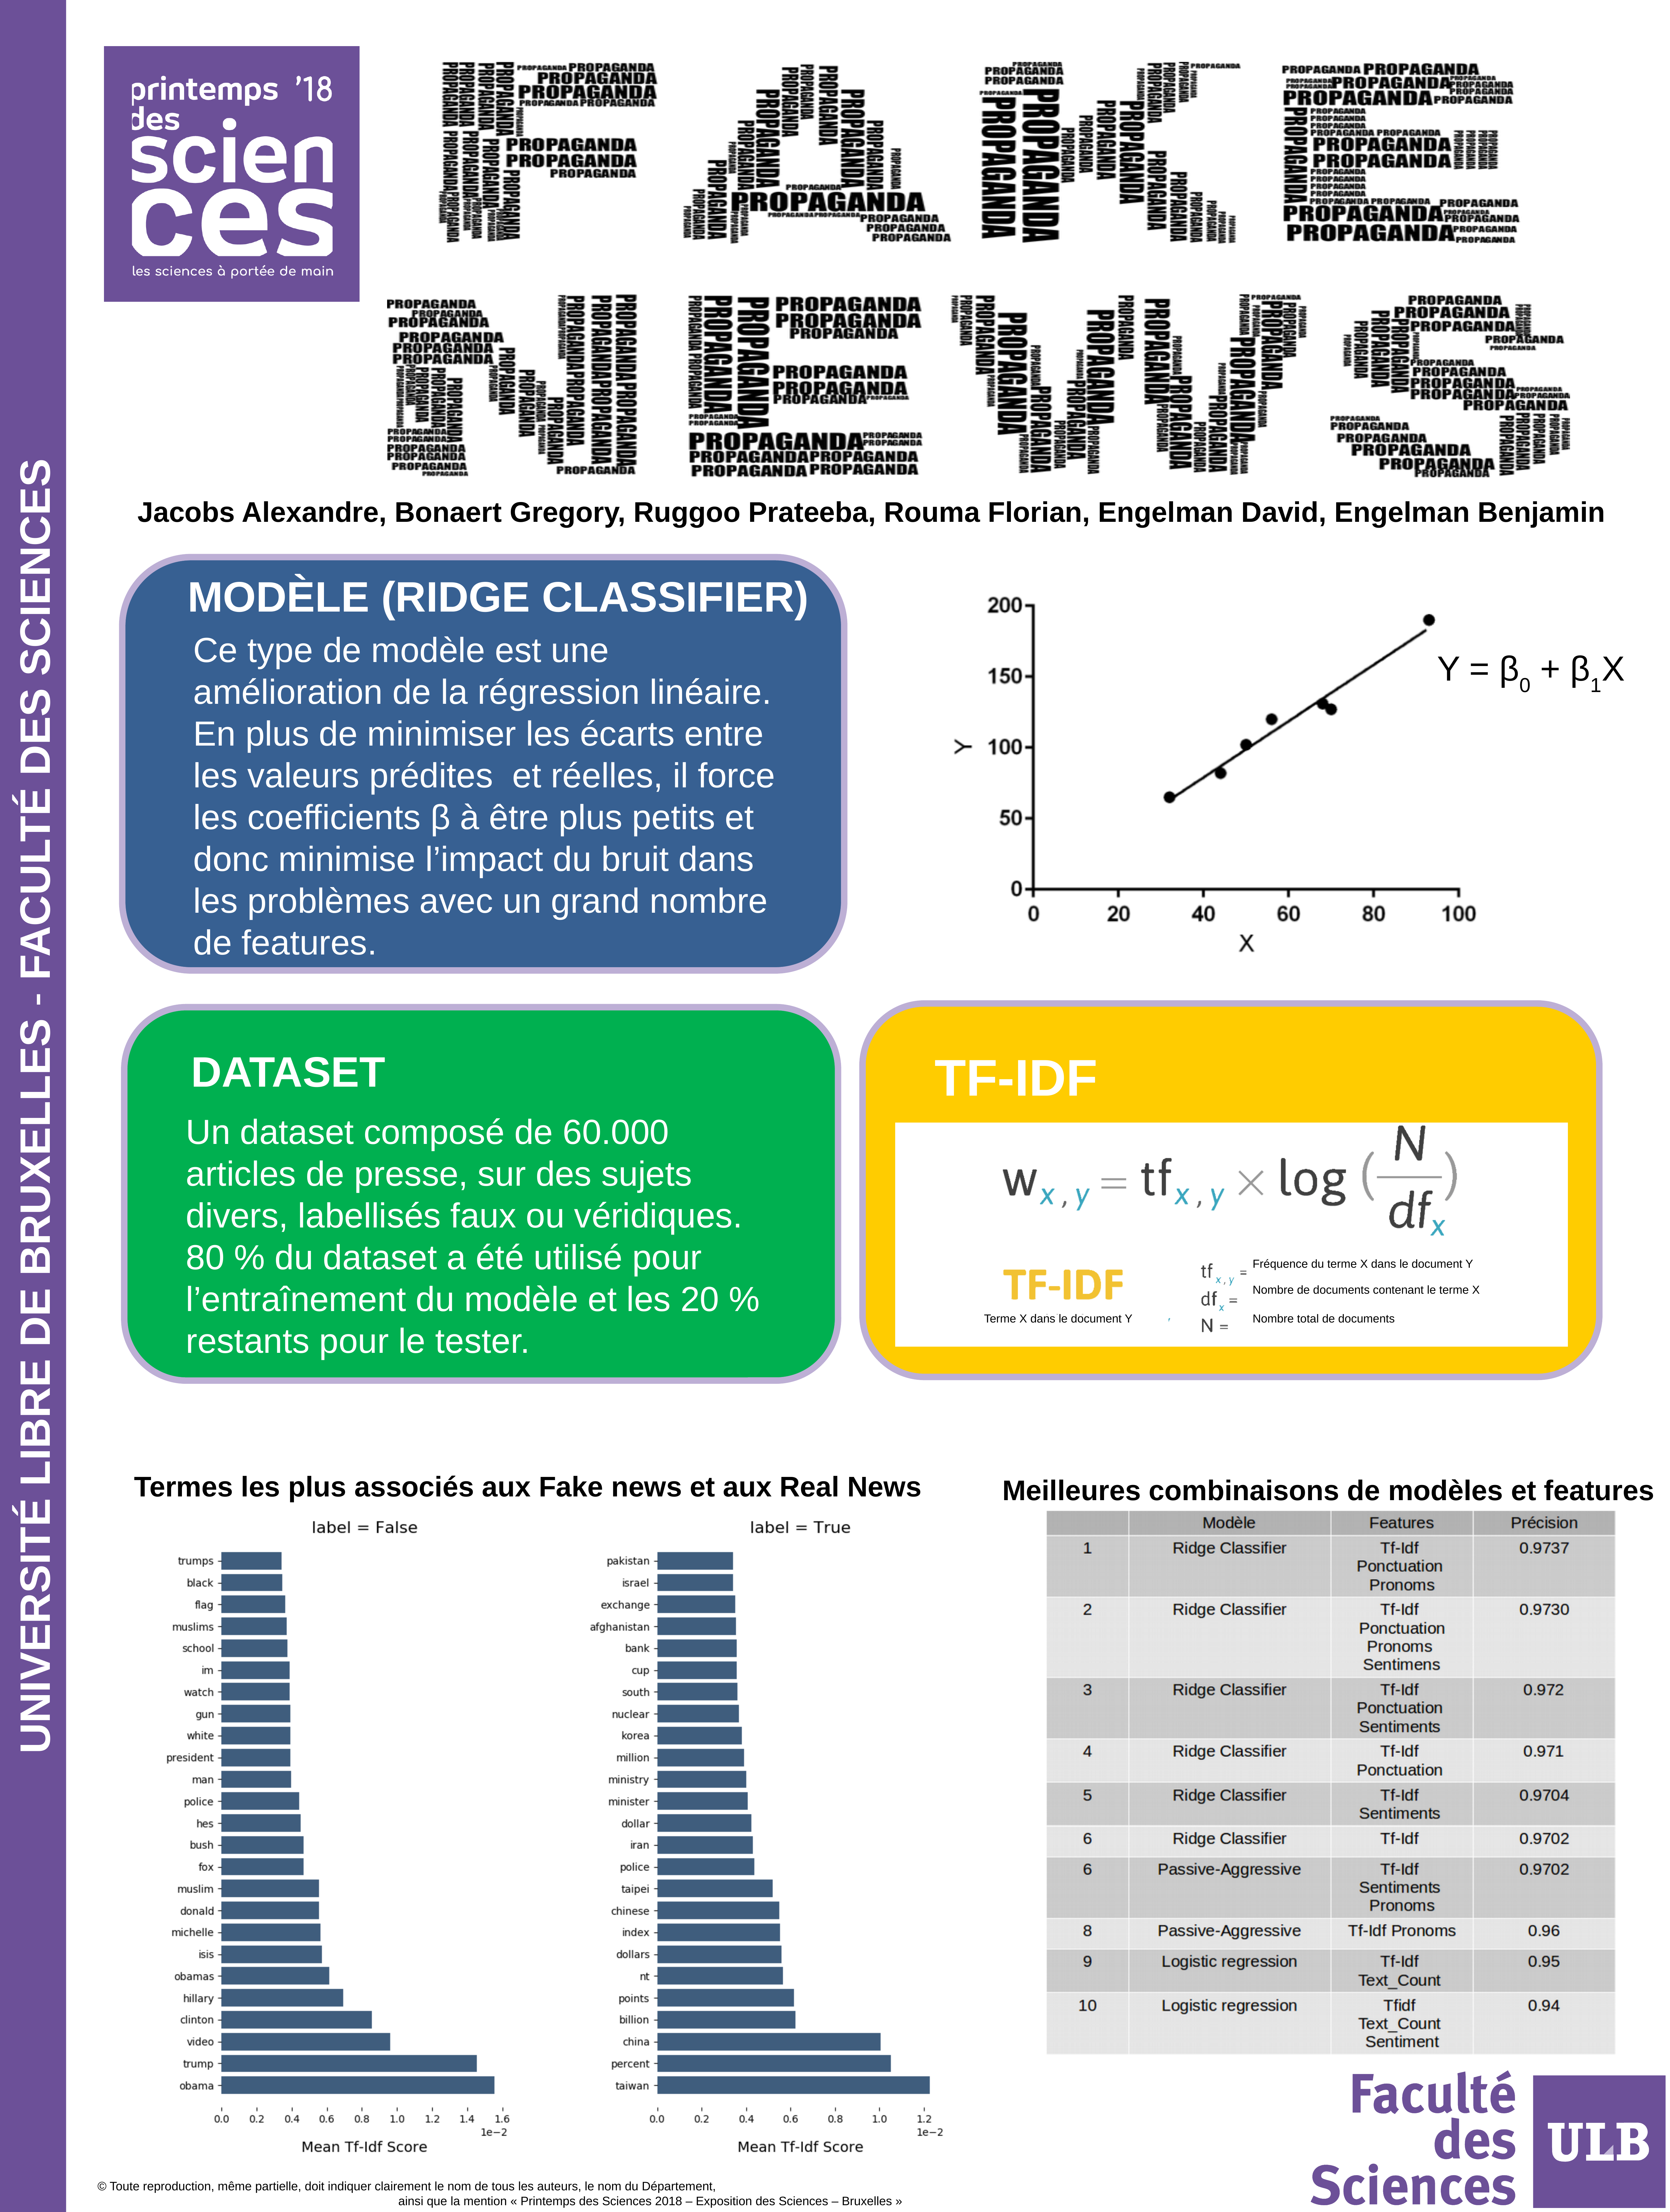

Jacobs Alexandre, Bonaert Gregory, Ruggoo Prateeba, Rouma Florian, Engelman David, Engelman Benjamin
MODÈLE (RIDGE CLASSIFIER)
Ce type de modèle est une amélioration de la régression linéaire.
En plus de minimiser les écarts entre les valeurs prédites et réelles, il force les coefficients β à être plus petits et donc minimise l’impact du bruit dans les problèmes avec un grand nombre de features.
Y = β0 + β1X
DATASET
TF-IDF
UNIVERSITÉ LIBRE DE BRUXELLES - FACULTÉ DES SCIENCES
Un dataset composé de 60.000 articles de presse, sur des sujets divers, labellisés faux ou véridiques.
80 % du dataset a été utilisé pour l’entraînement du modèle et les 20 % restants pour le tester.
Fréquence du terme X dans le document Y
Nombre de documents contenant le terme X
Terme X dans le document Y
Nombre total de documents
Termes les plus associés aux Fake news et aux Real News
Meilleures combinaisons de modèles et features
© Toute reproduction, même partielle, doit indiquer clairement le nom de tous les auteurs, le nom du Département,
ainsi que la mention « Printemps des Sciences 2018 – Exposition des Sciences – Bruxelles »